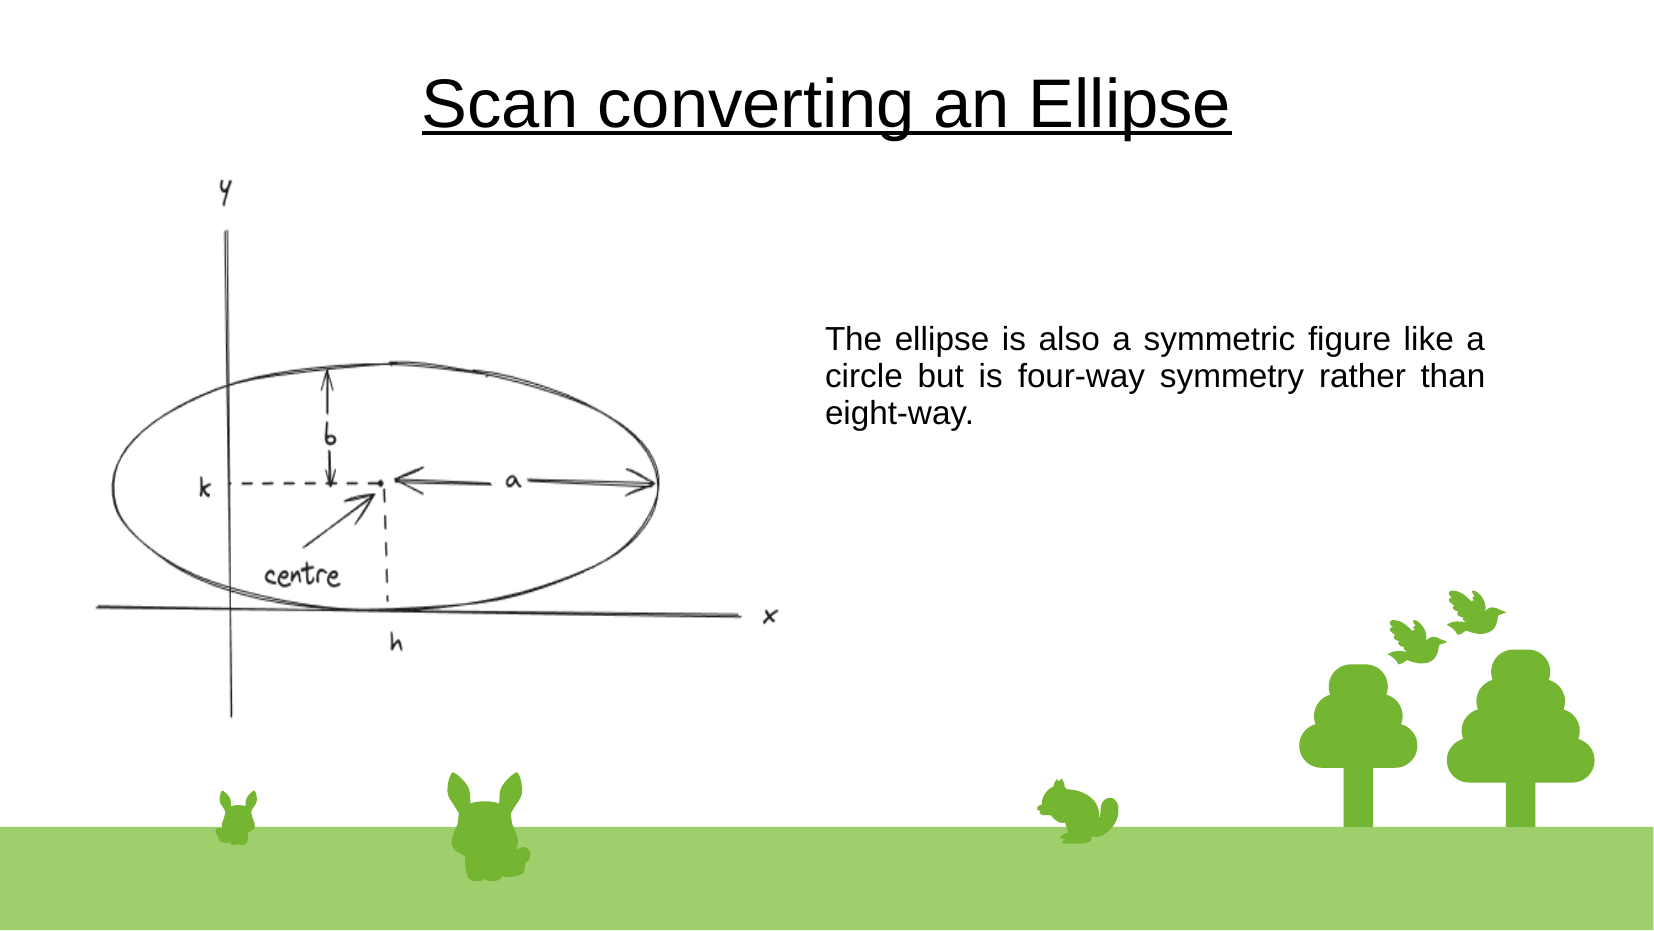

# Scan converting an Ellipse
The ellipse is also a symmetric figure like a circle but is four-way symmetry rather than eight-way.